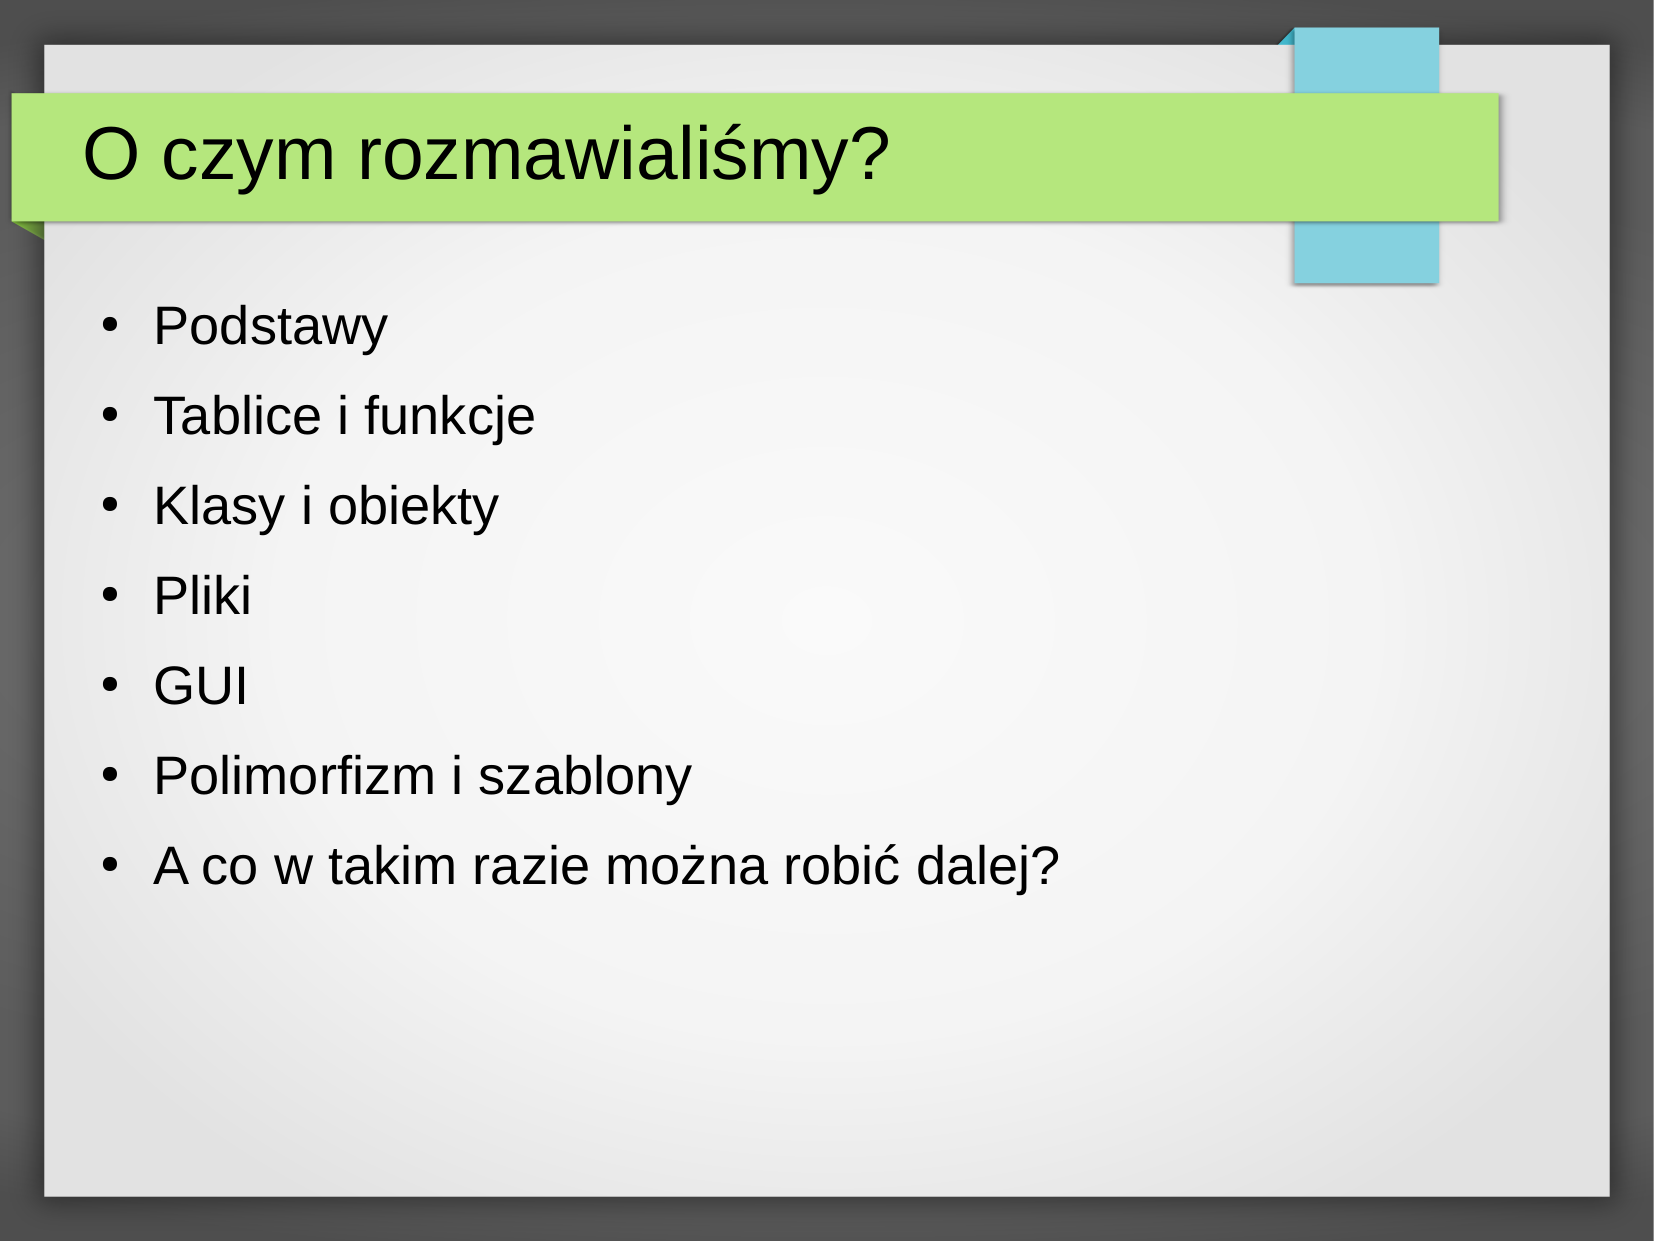

# O czym rozmawialiśmy?
Podstawy
Tablice i funkcje
Klasy i obiekty
Pliki
GUI
Polimorfizm i szablony
A co w takim razie można robić dalej?